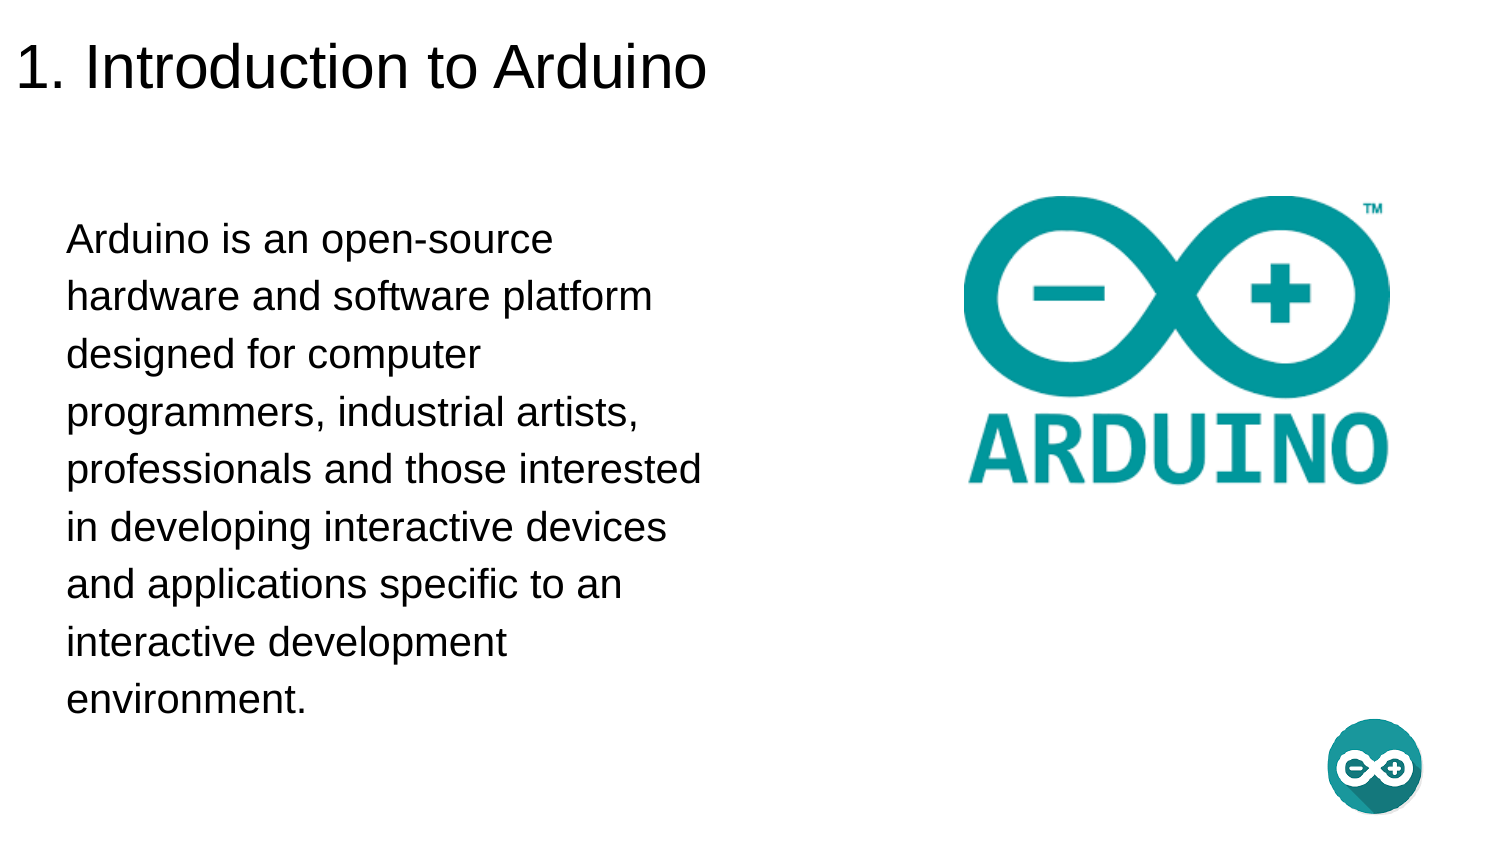

# 1. Introduction to Arduino
Arduino is an open-source hardware and software platform designed for computer programmers, industrial artists, professionals and those interested in developing interactive devices and applications specific to an interactive development environment.